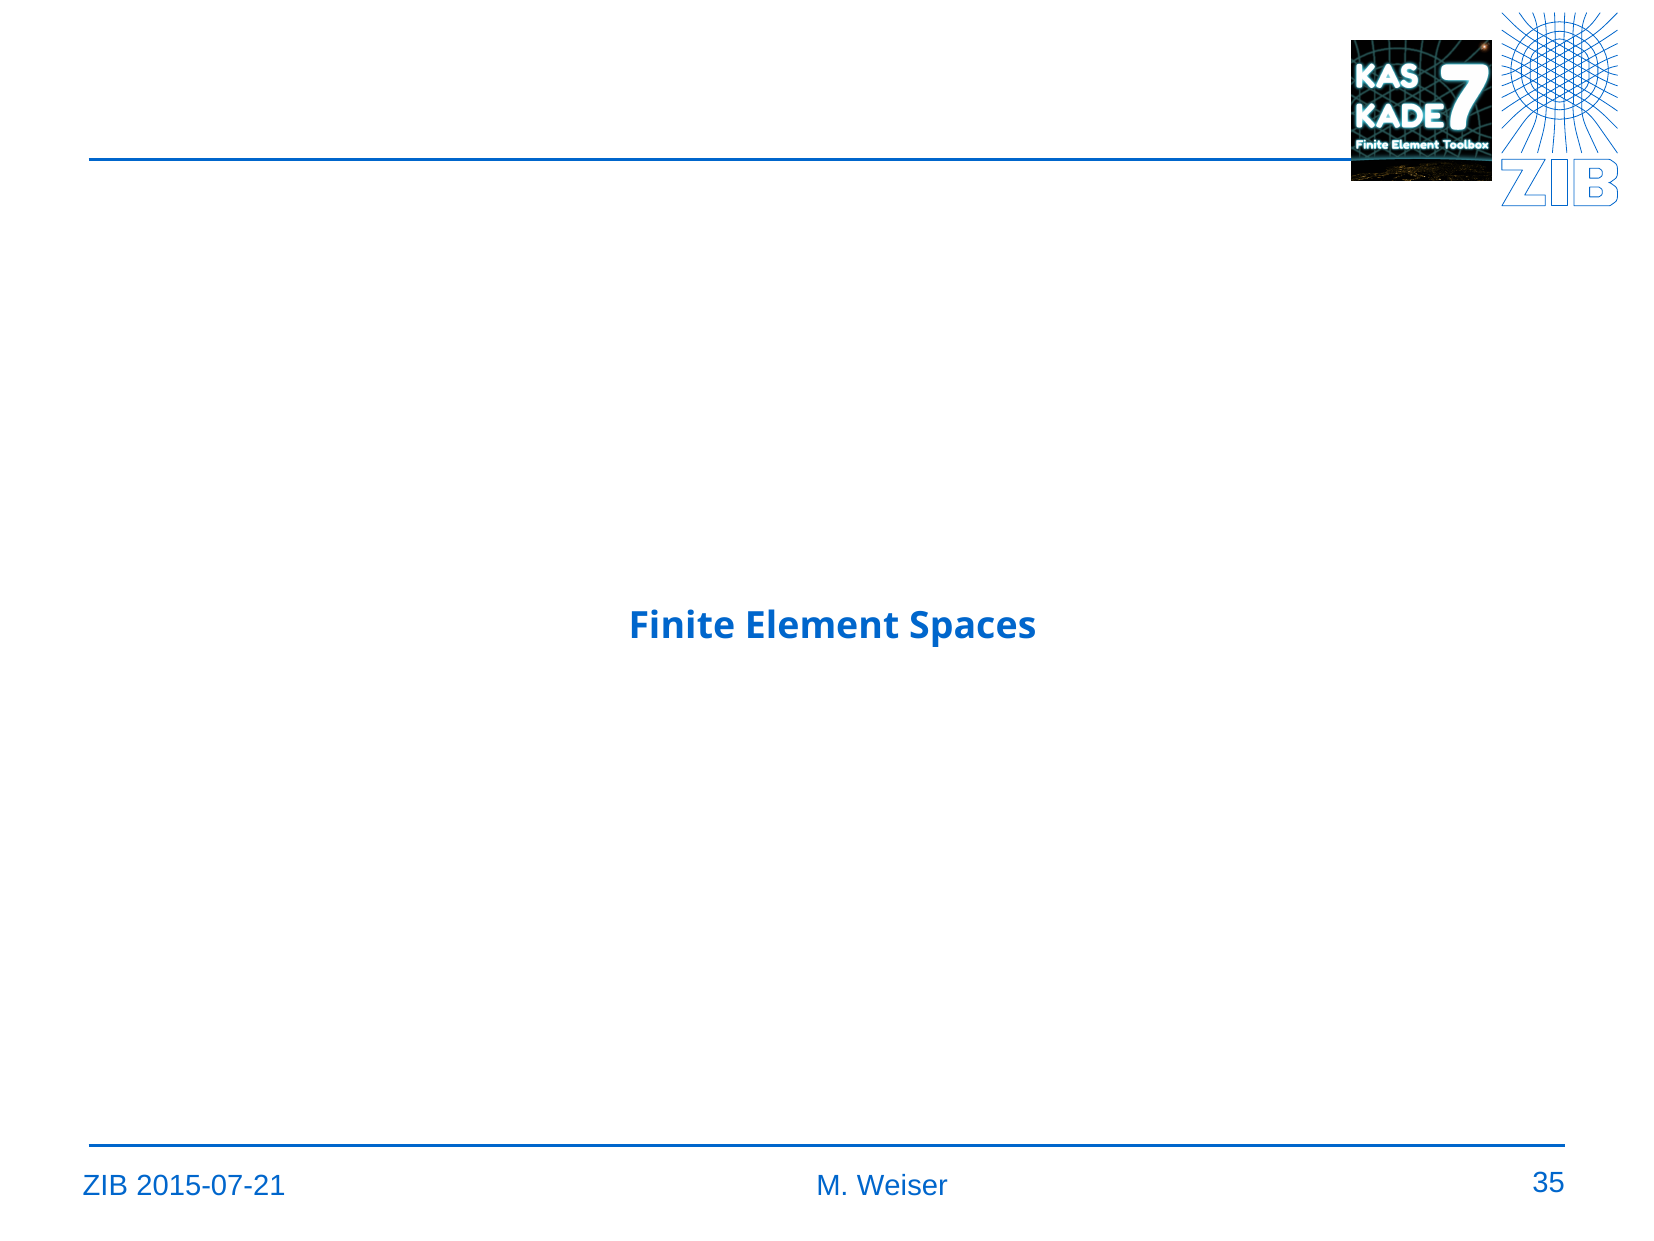

#
Finite Element Spaces
35
ZIB 2015-07-21
M. Weiser